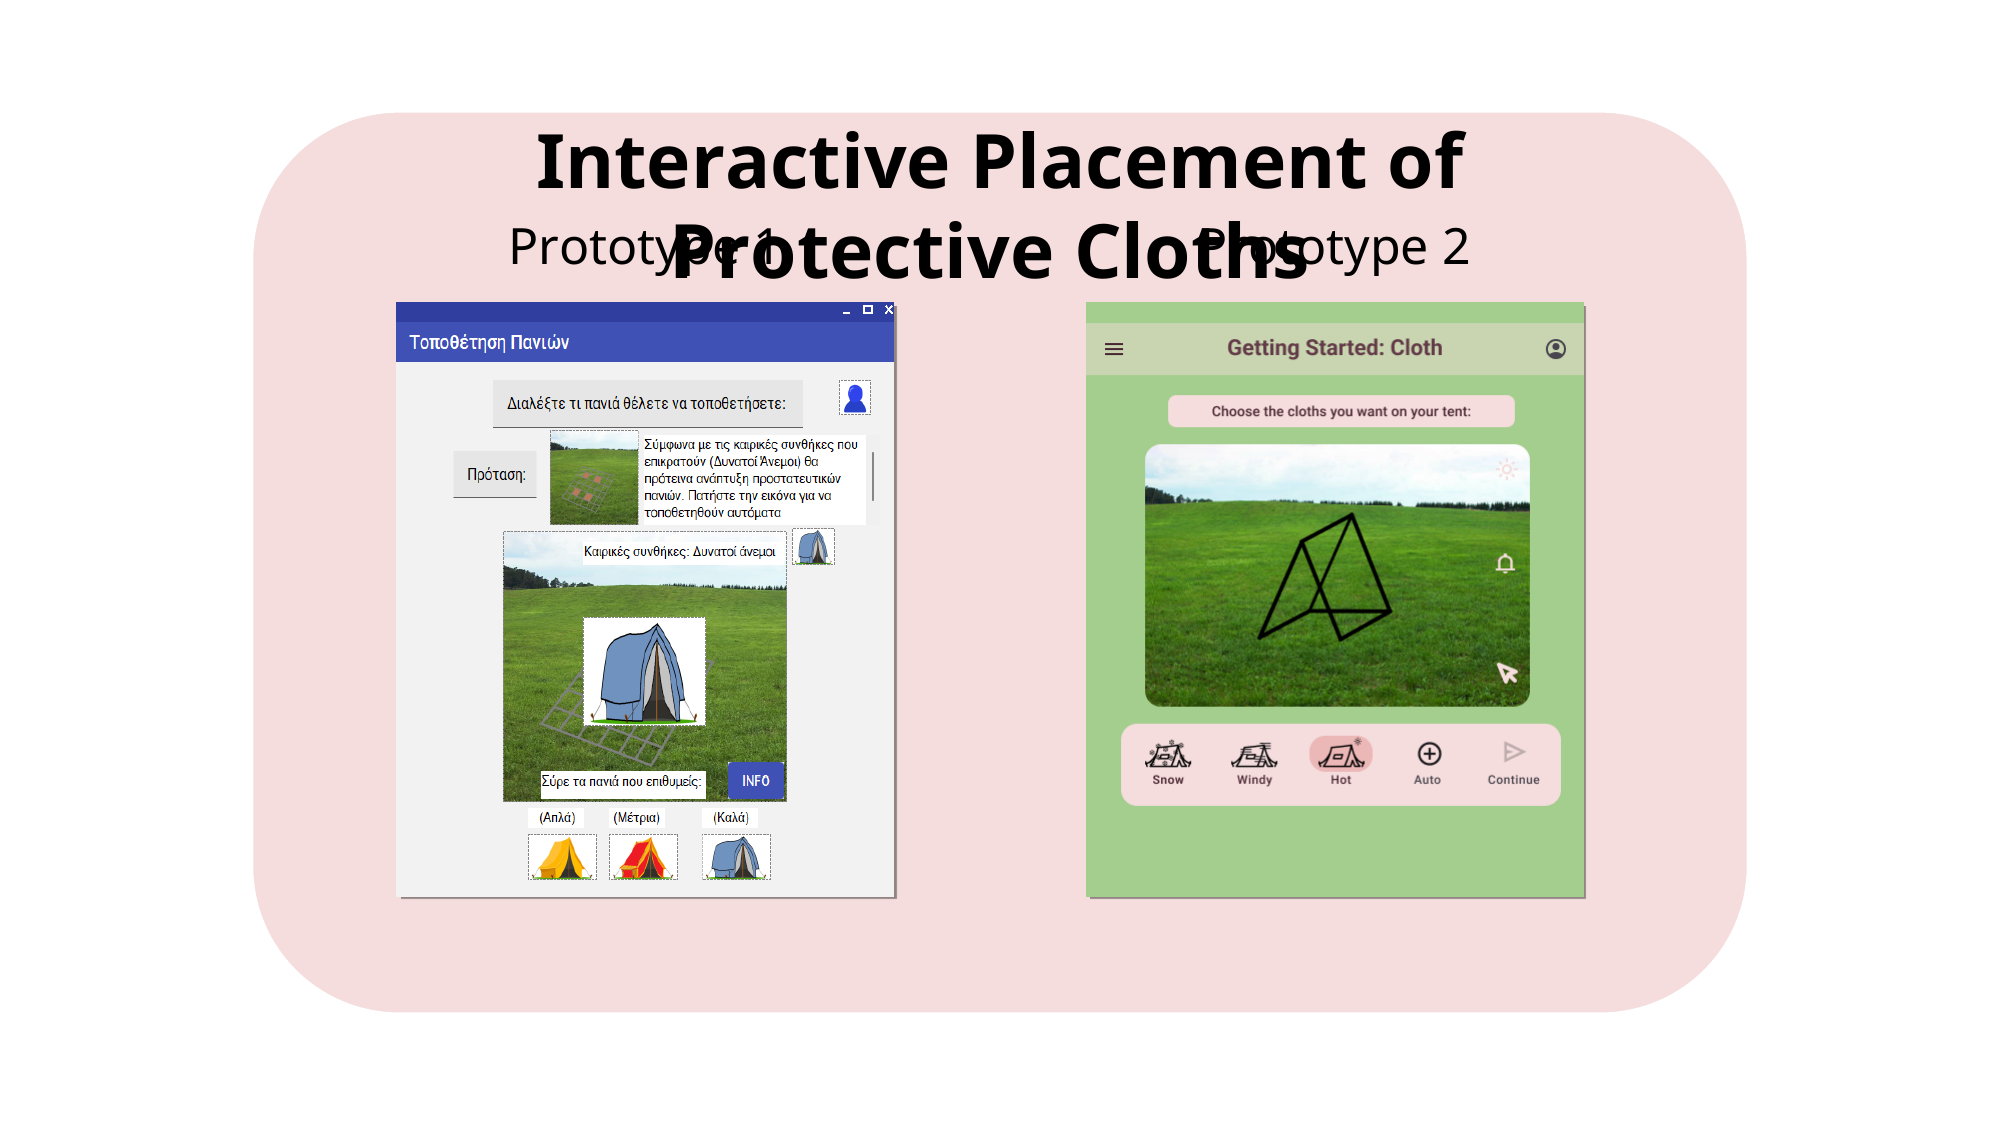

Interactive Placement of Protective Cloths
Prototype 1
Prototype 2